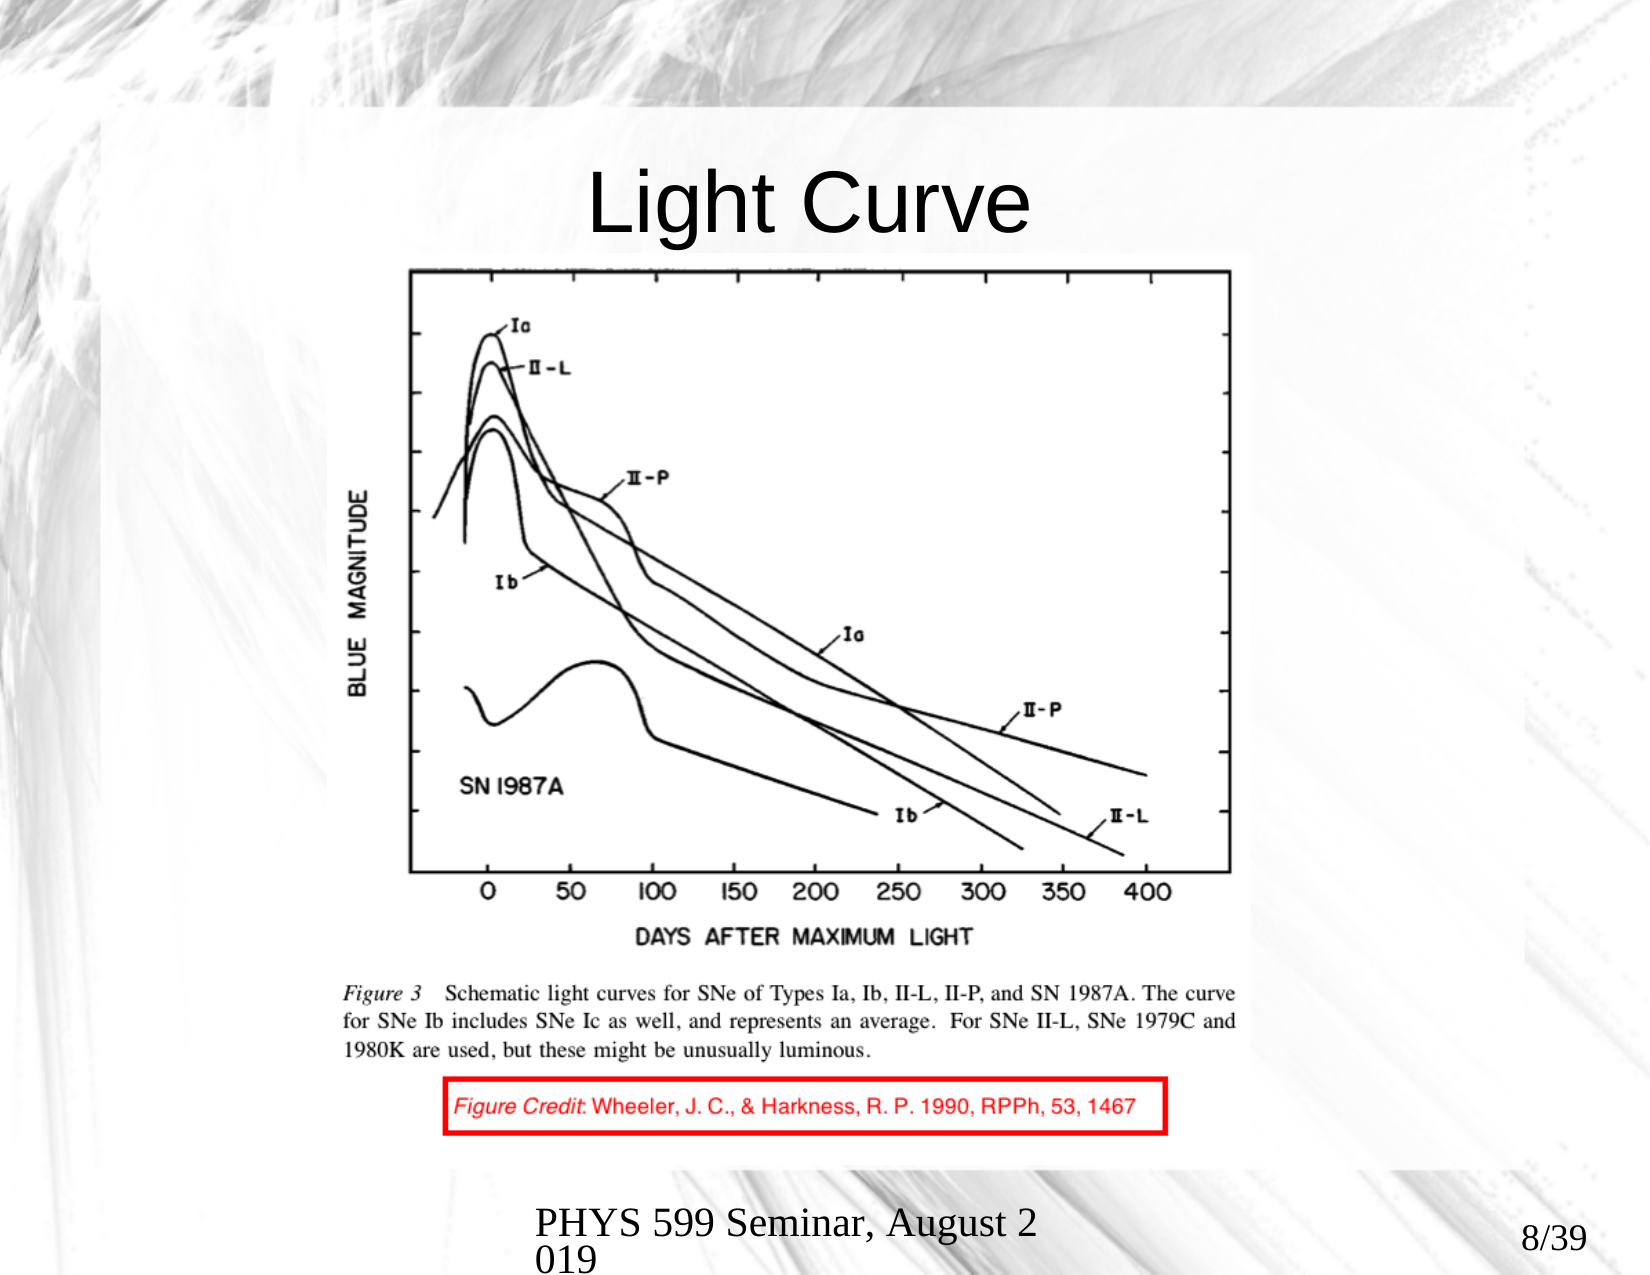

# Light Curve
PHYS 599 Seminar, August 2019
8